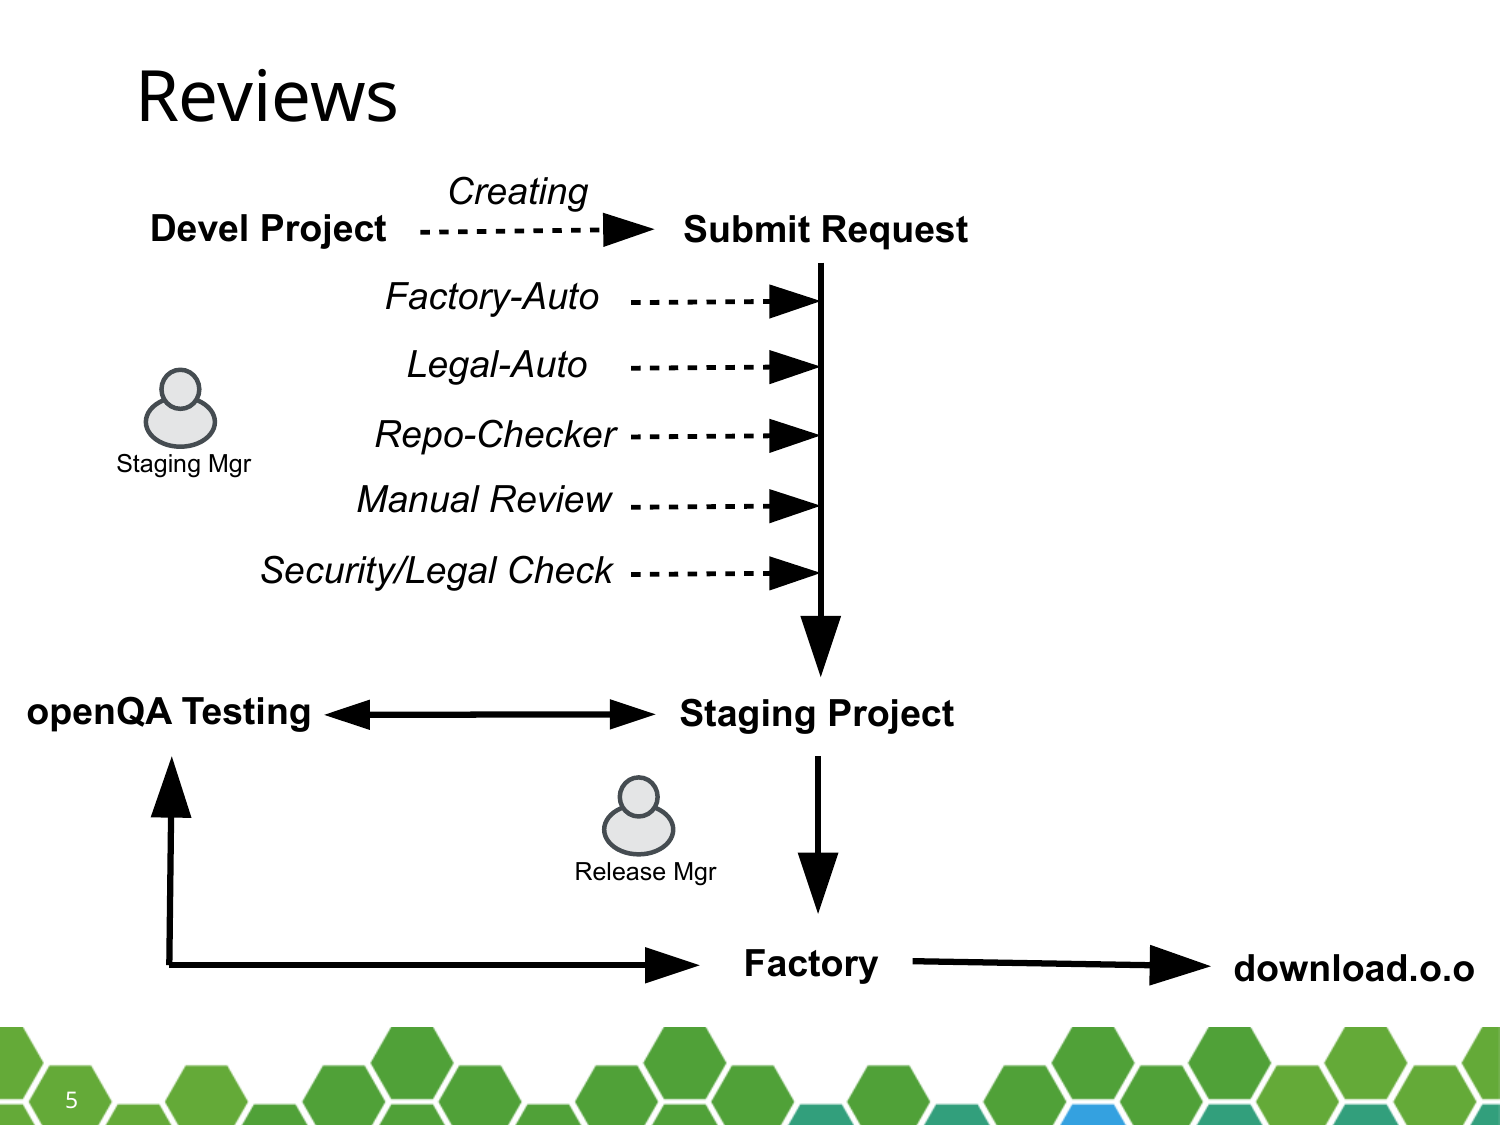

# Reviews
Creating
Devel Project
Submit Request
Factory-Auto
Legal-Auto
Repo-Checker
Staging Mgr
Manual Review
Security/Legal Check
openQA Testing
Staging Project
Release Mgr
Factory
download.o.o